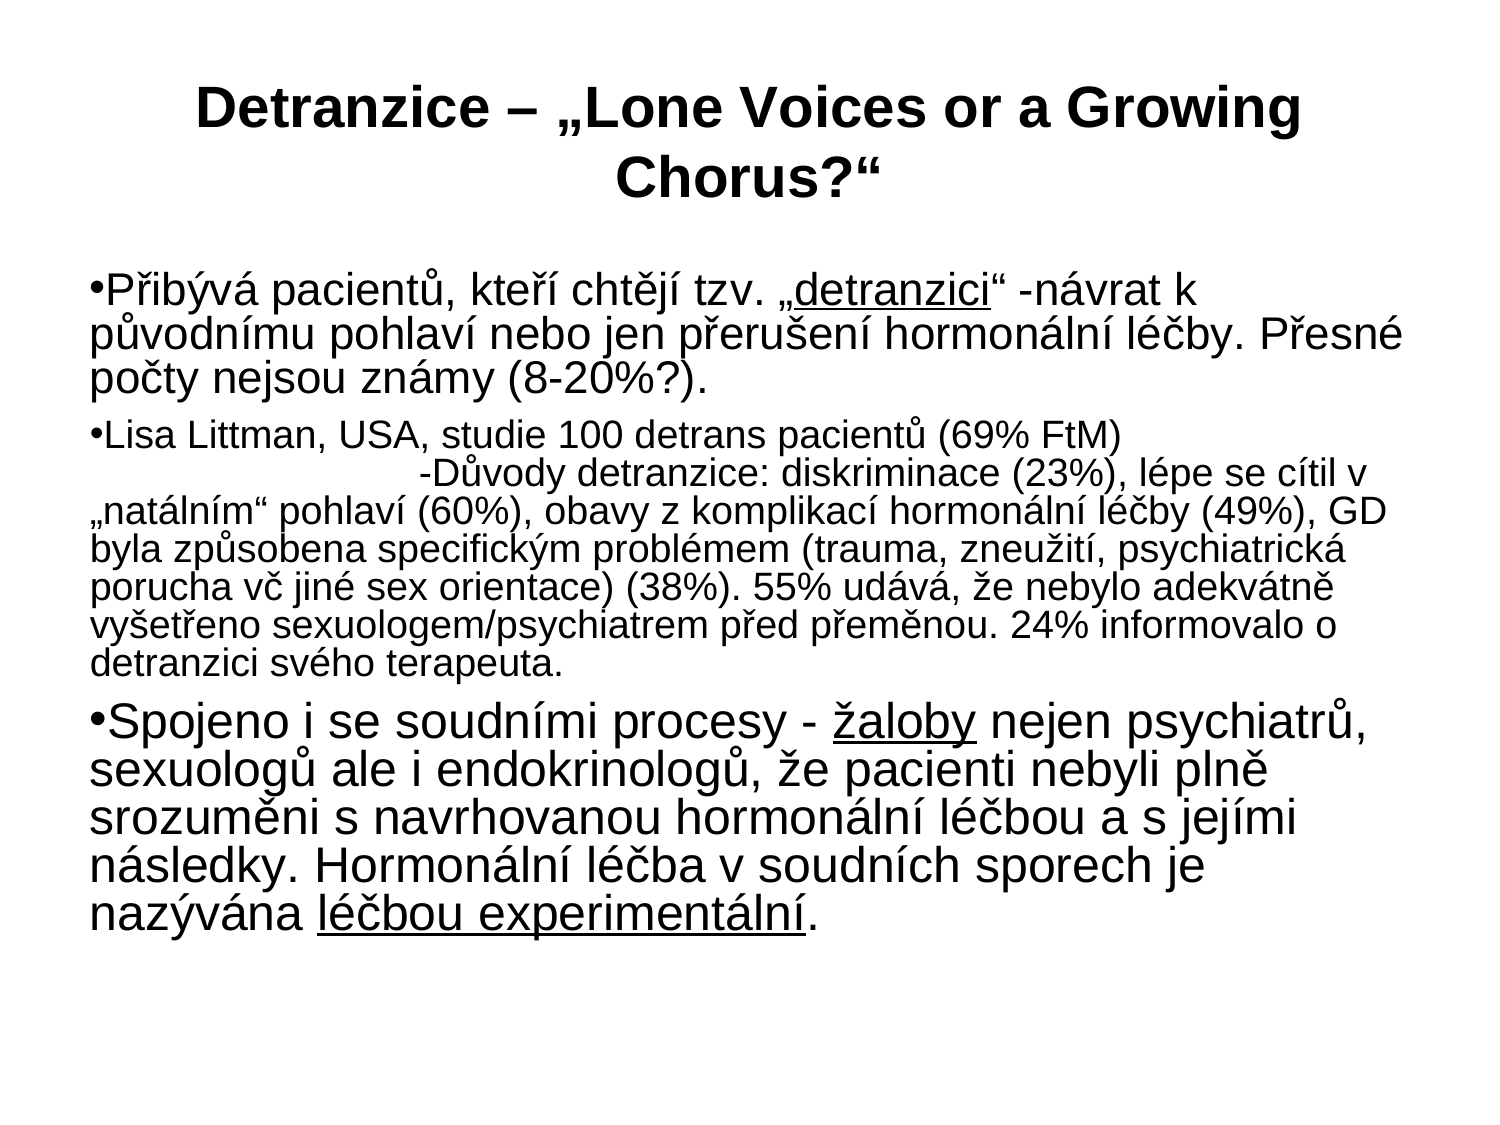

# Detranzice – „Lone Voices or a Growing Chorus?“
Přibývá pacientů, kteří chtějí tzv. „detranzici“ -návrat k původnímu pohlaví nebo jen přerušení hormonální léčby. Přesné počty nejsou známy (8-20%?).
Lisa Littman, USA, studie 100 detrans pacientů (69% FtM) -Důvody detranzice: diskriminace (23%), lépe se cítil v „natálním“ pohlaví (60%), obavy z komplikací hormonální léčby (49%), GD byla způsobena specifickým problémem (trauma, zneužití, psychiatrická porucha vč jiné sex orientace) (38%). 55% udává, že nebylo adekvátně vyšetřeno sexuologem/psychiatrem před přeměnou. 24% informovalo o detranzici svého terapeuta.
Spojeno i se soudními procesy - žaloby nejen psychiatrů, sexuologů ale i endokrinologů, že pacienti nebyli plně srozuměni s navrhovanou hormonální léčbou a s jejími následky. Hormonální léčba v soudních sporech je nazývána léčbou experimentální.